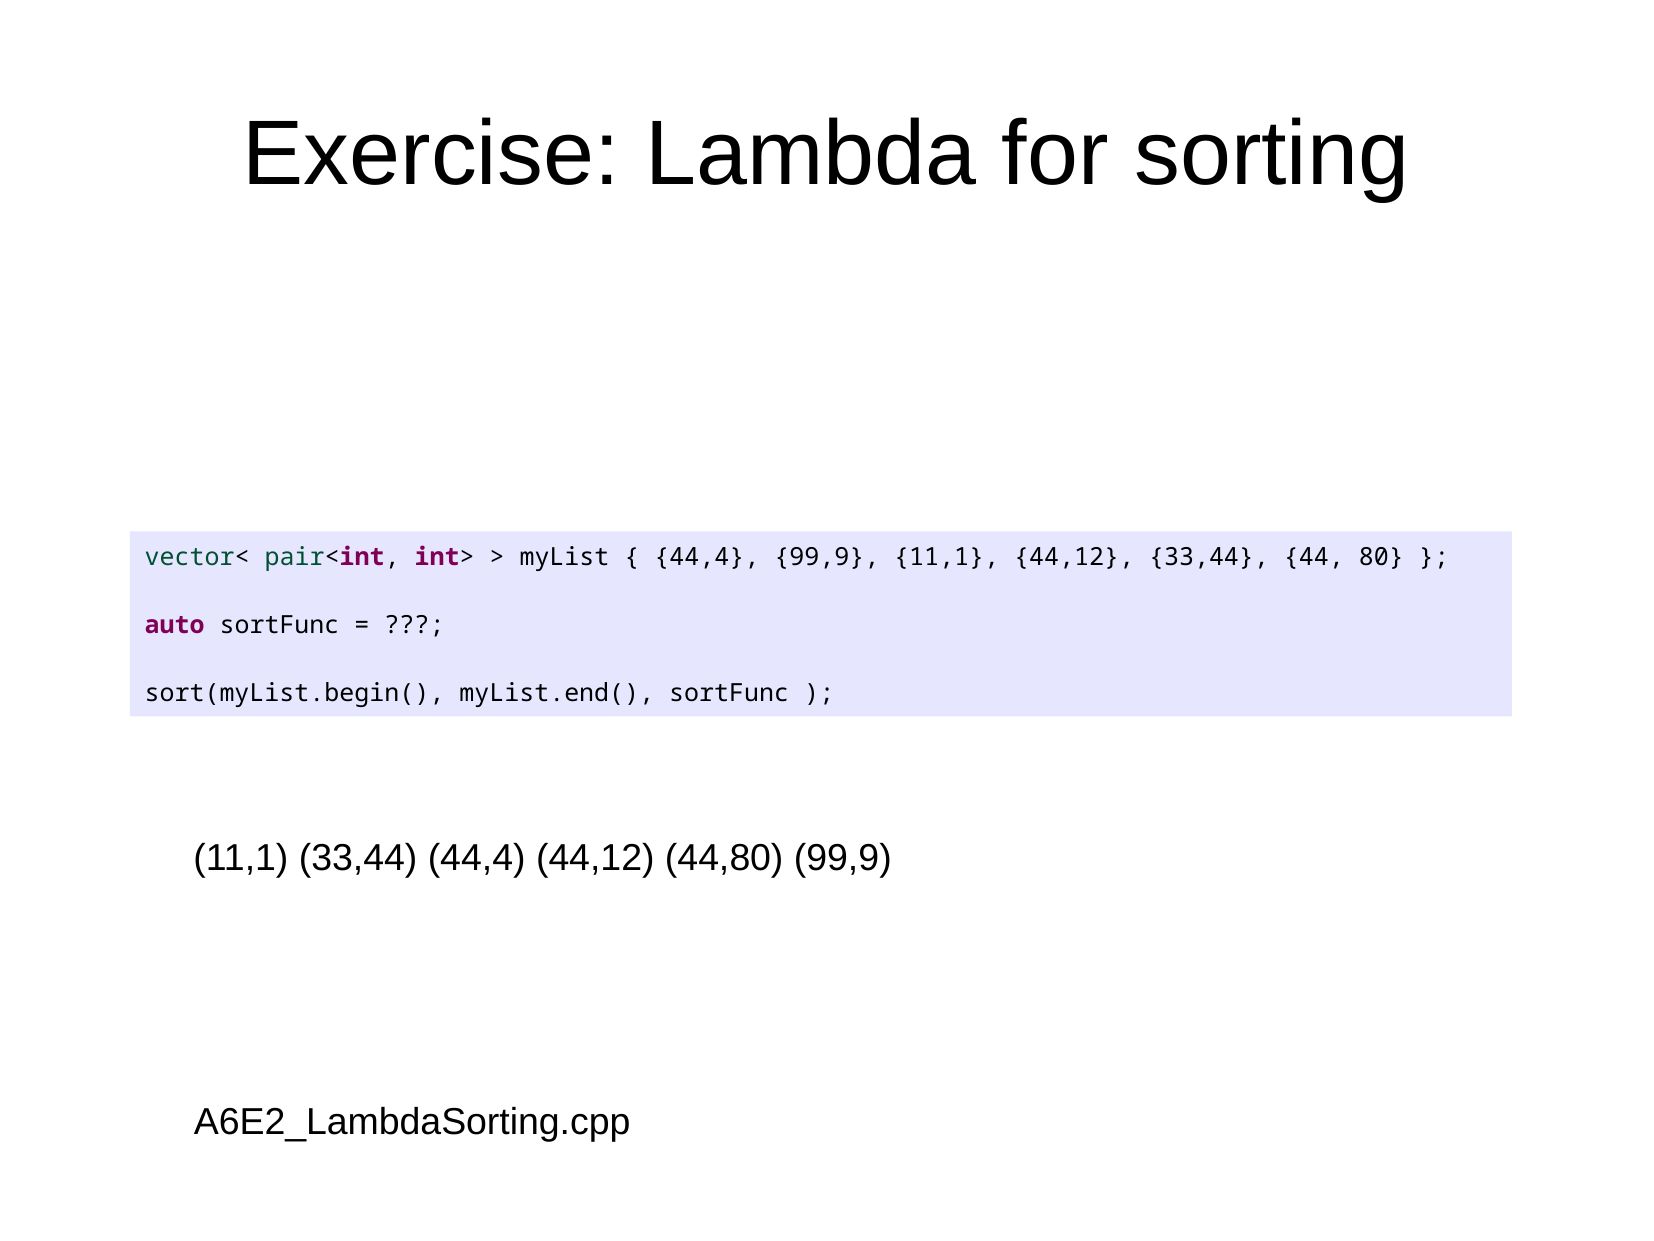

# Exercise: Lambda for sorting
vector< pair<int, int> > myList { {44,4}, {99,9}, {11,1}, {44,12}, {33,44}, {44, 80} };
auto sortFunc = ???;
sort(myList.begin(), myList.end(), sortFunc );
(11,1) (33,44) (44,4) (44,12) (44,80) (99,9)
A6E2_LambdaSorting.cpp